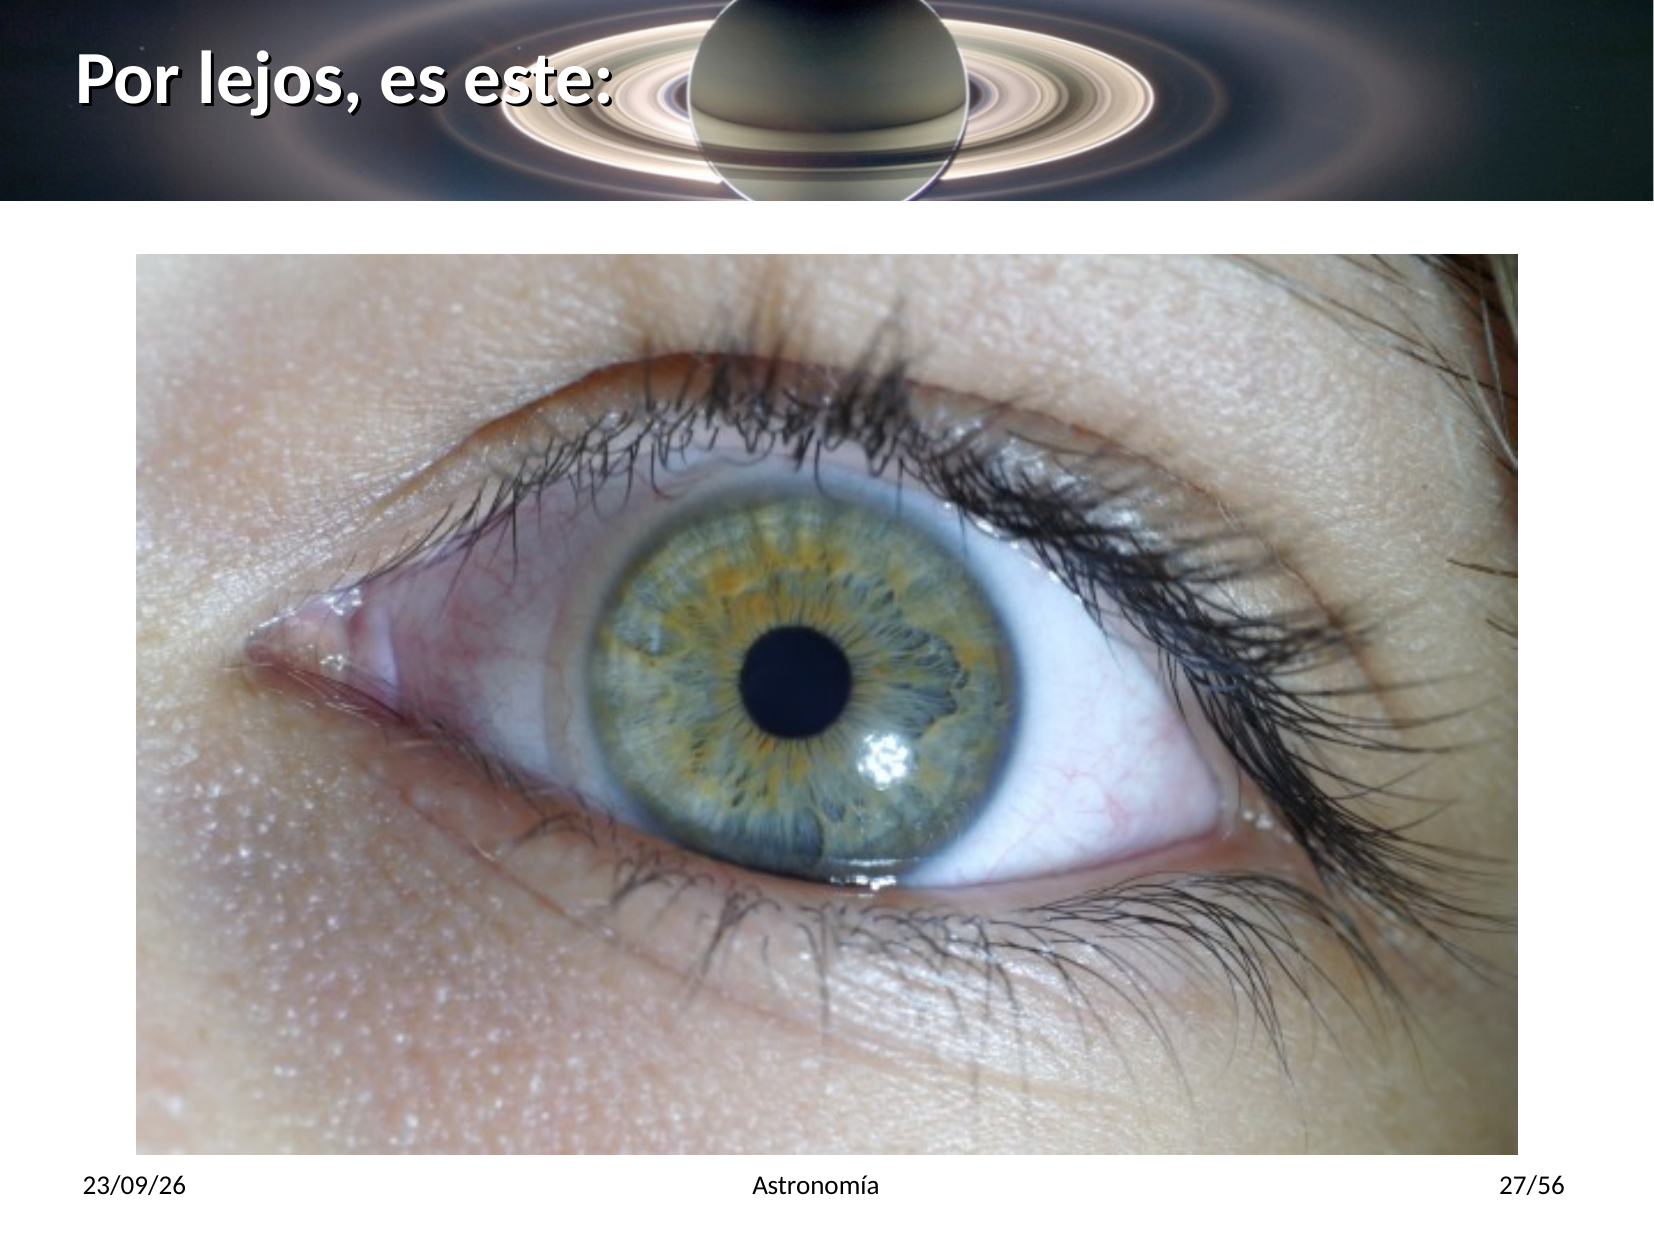

# Por lejos, es este:
Astronomía
27